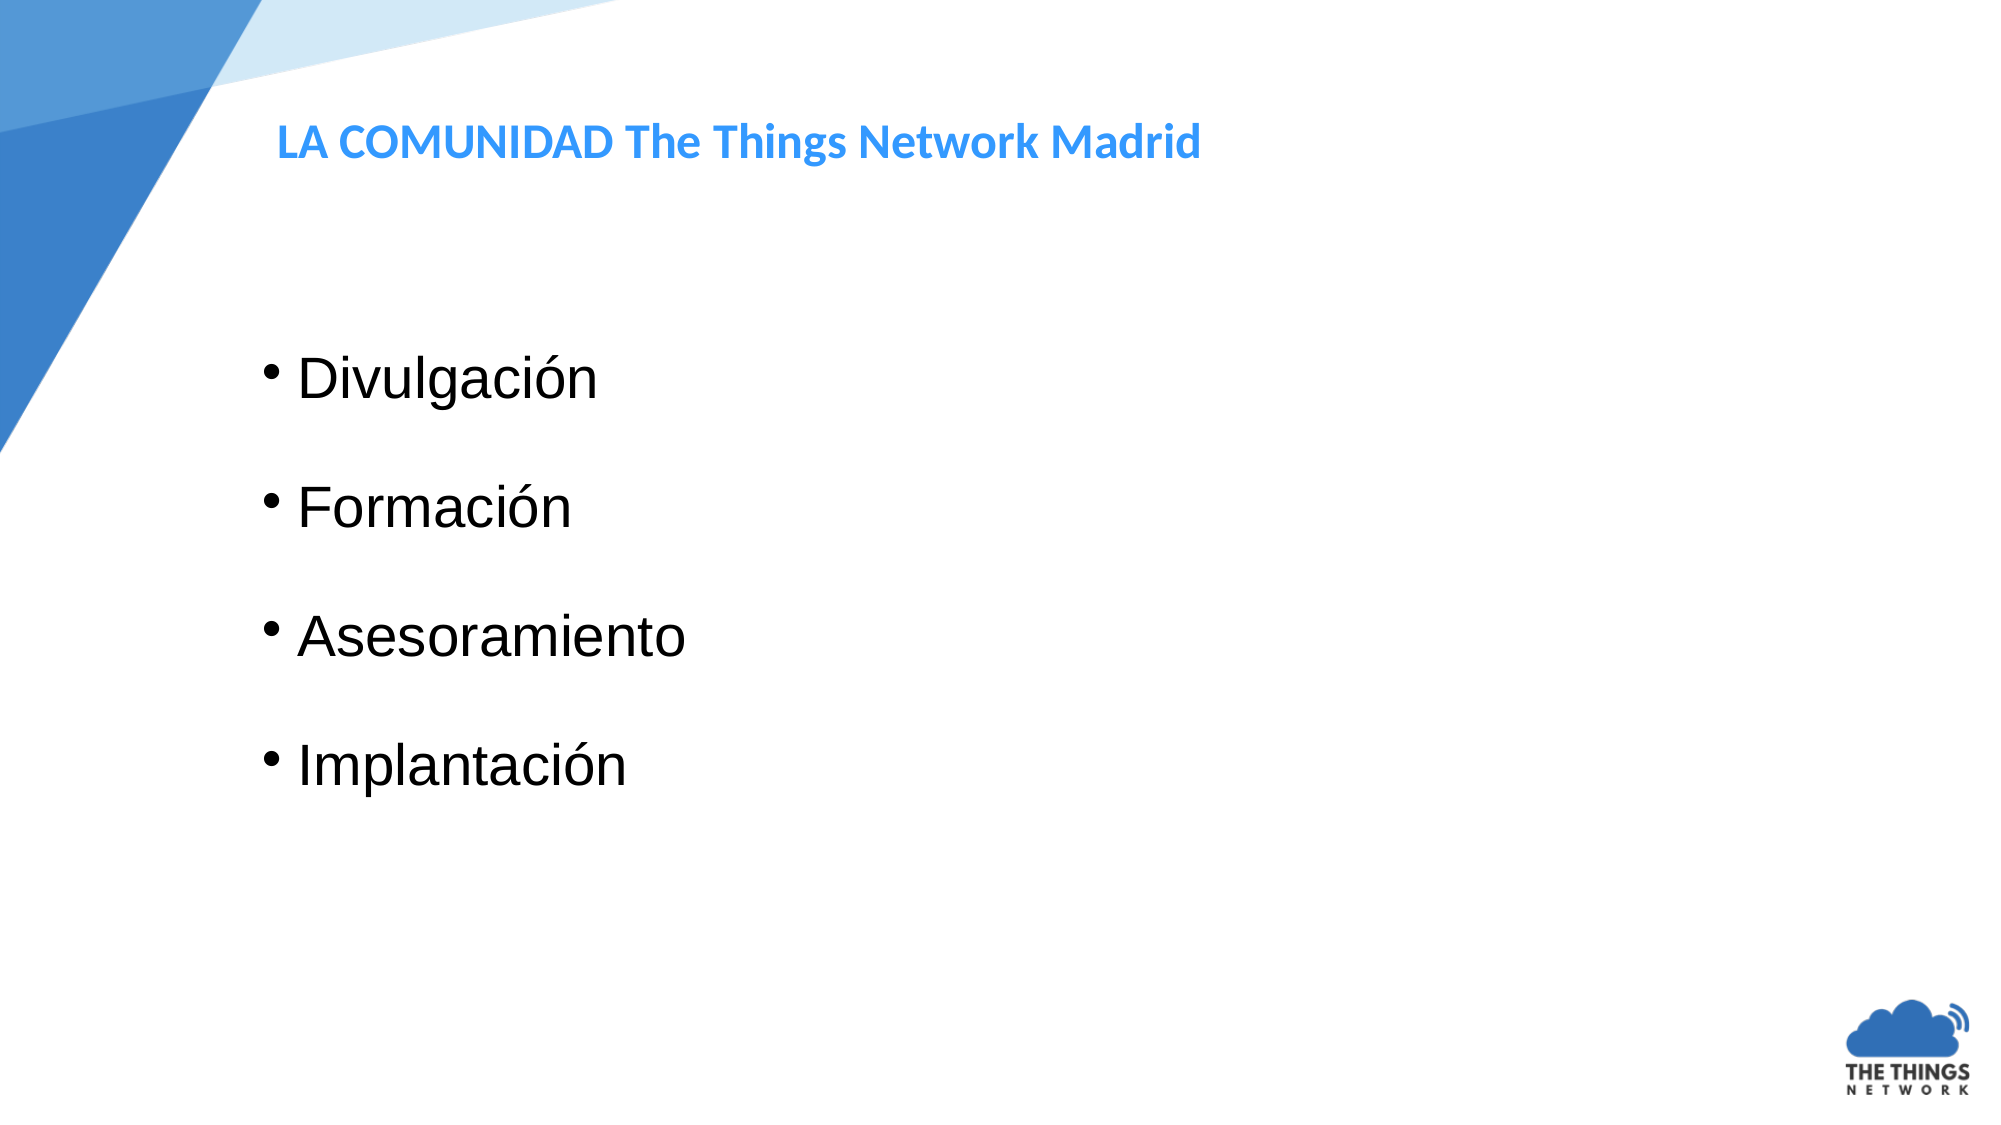

LA COMUNIDAD The Things Network Madrid
Divulgación
Formación
Asesoramiento
Implantación